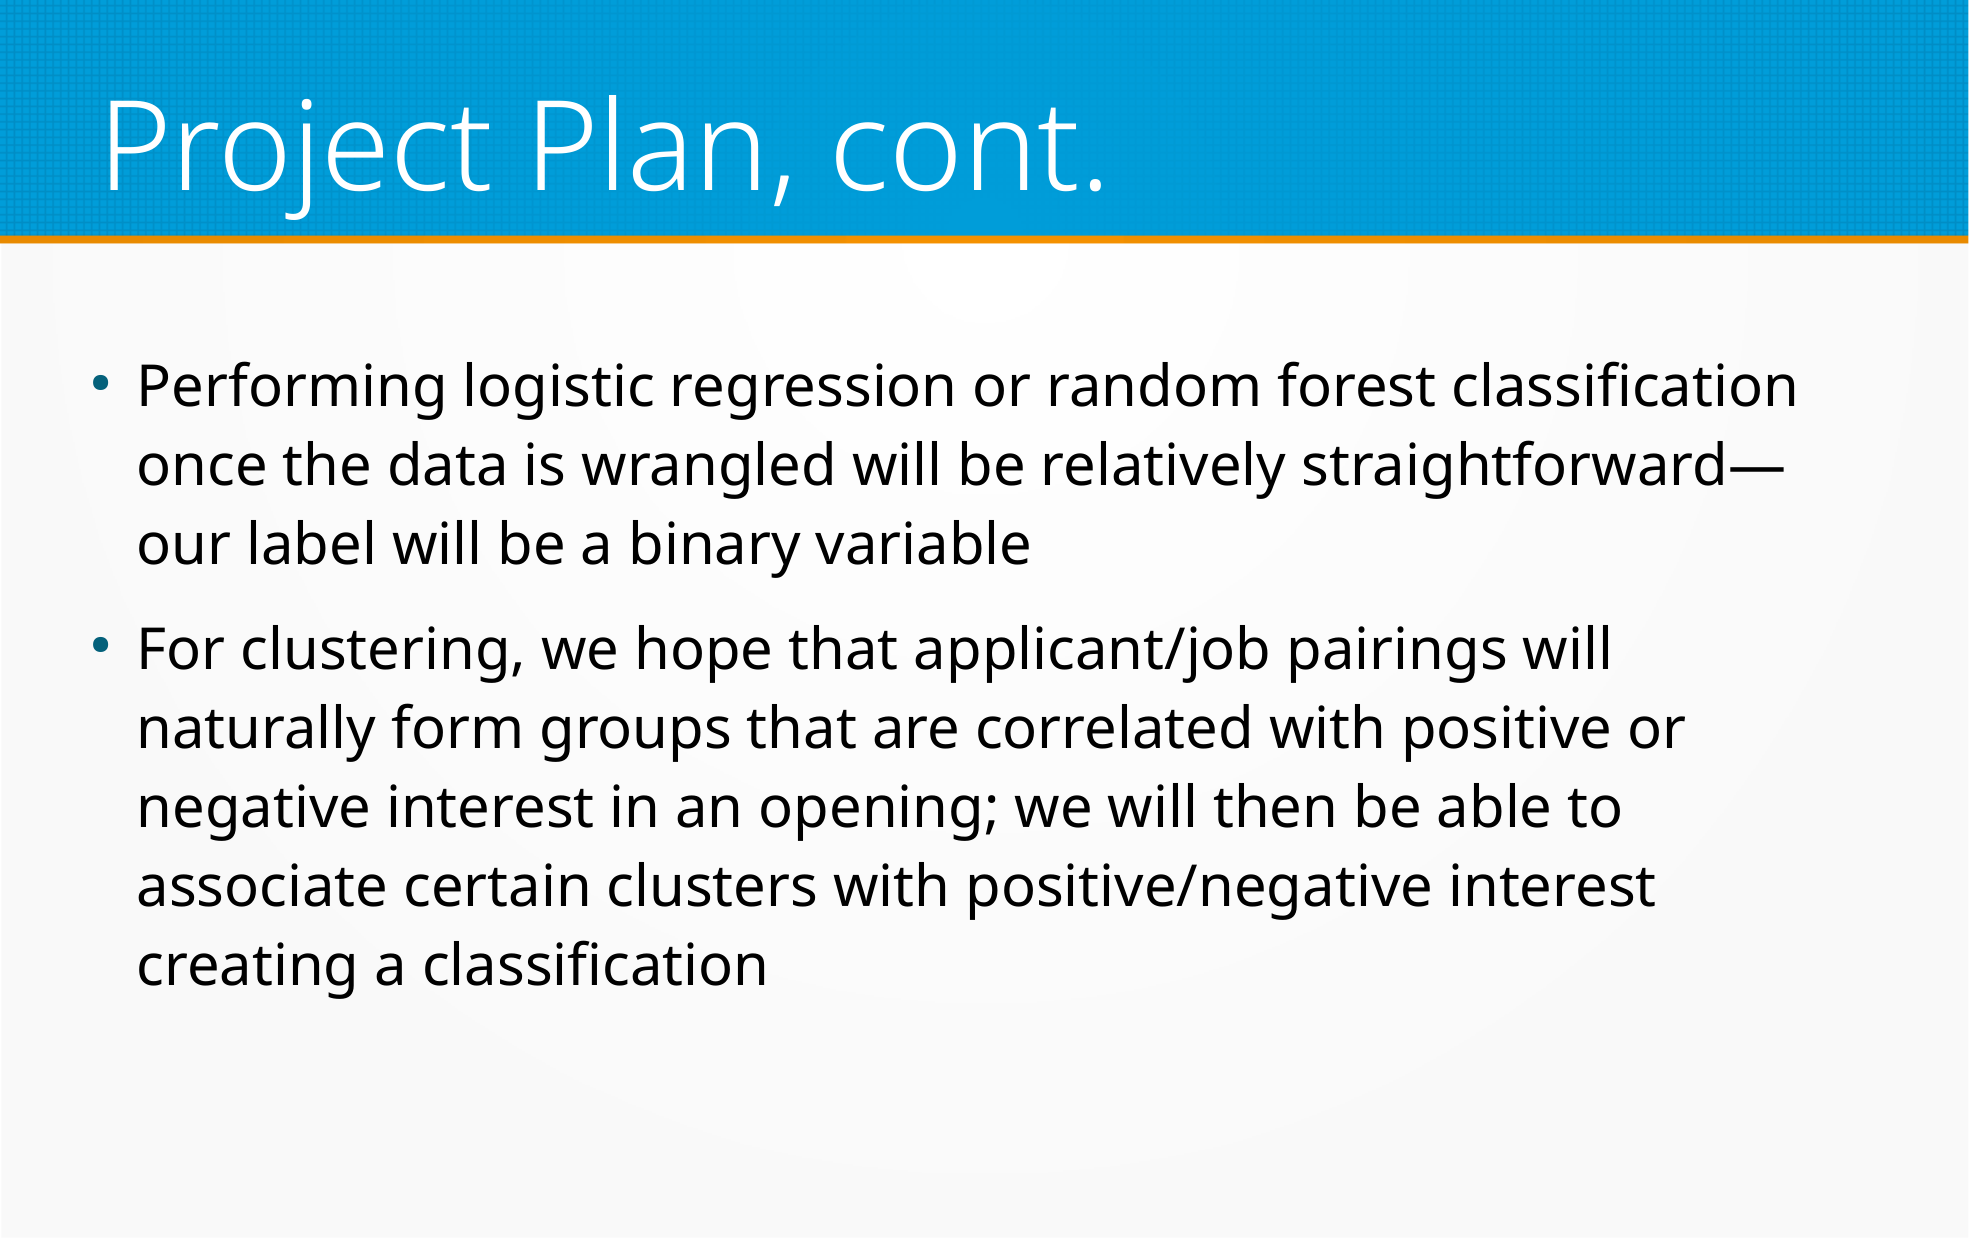

# Project Plan, cont.
Performing logistic regression or random forest classification once the data is wrangled will be relatively straightforward—our label will be a binary variable
For clustering, we hope that applicant/job pairings will naturally form groups that are correlated with positive or negative interest in an opening; we will then be able to associate certain clusters with positive/negative interest creating a classification